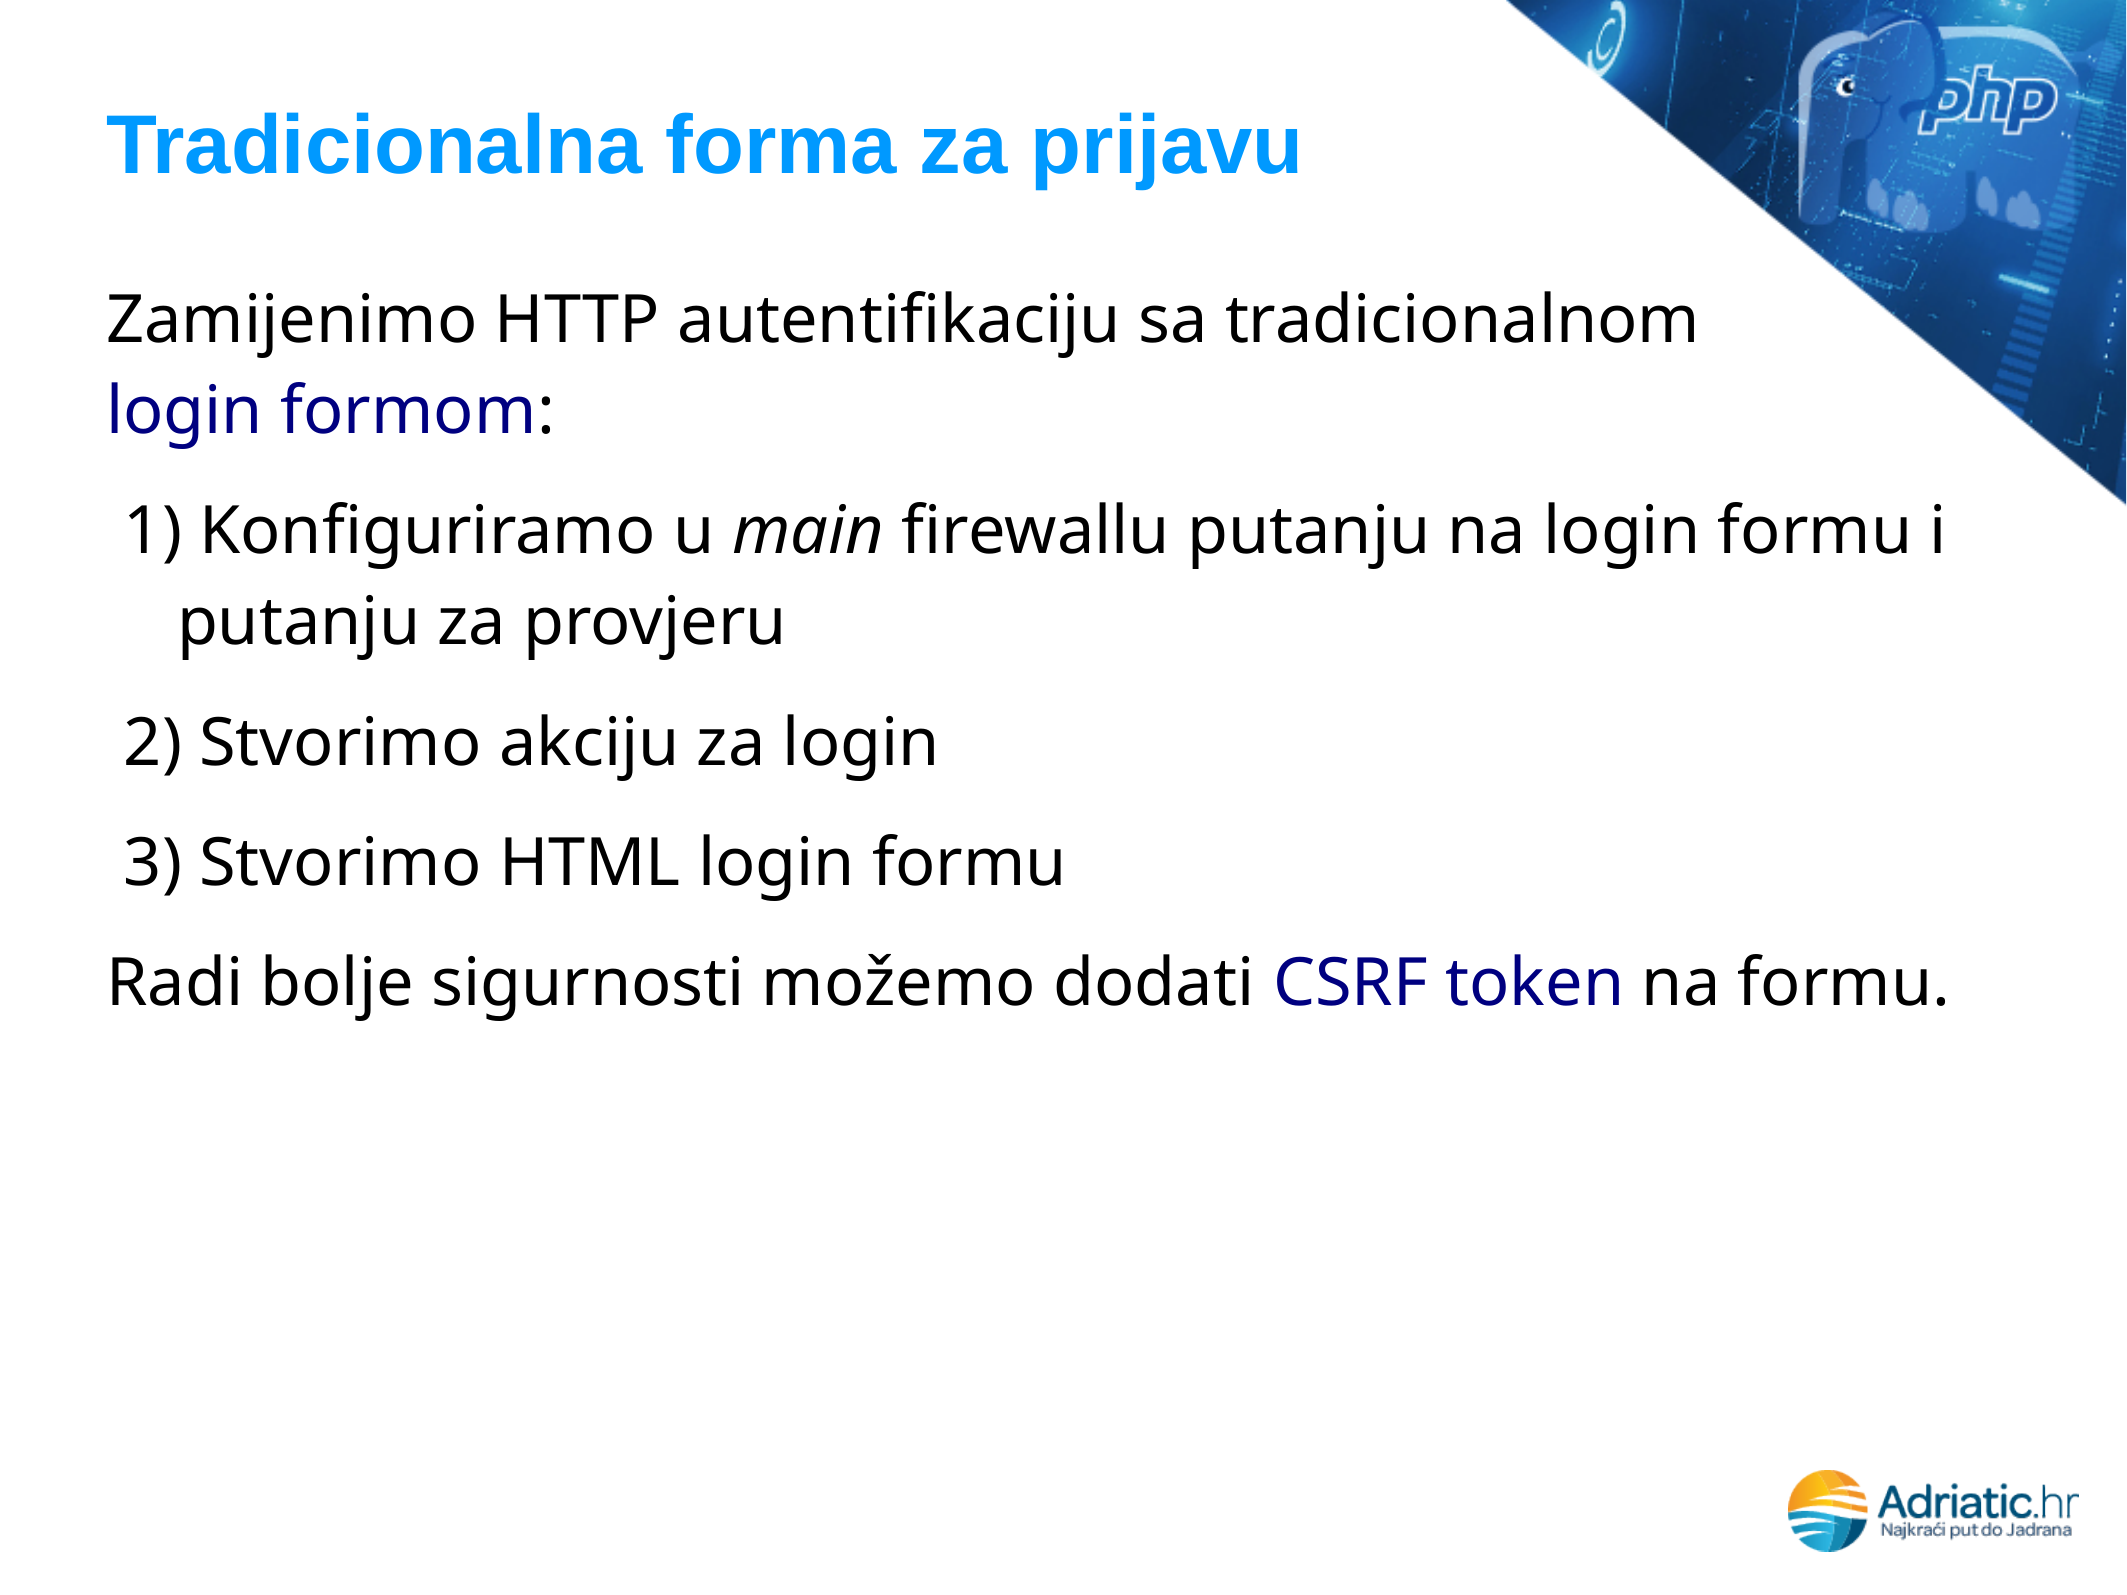

# Tradicionalna forma za prijavu
Zamijenimo HTTP autentifikaciju sa tradicionalnom login formom:
 Konfiguriramo u main firewallu putanju na login formu i putanju za provjeru
 Stvorimo akciju za login
 Stvorimo HTML login formu
Radi bolje sigurnosti možemo dodati CSRF token na formu.